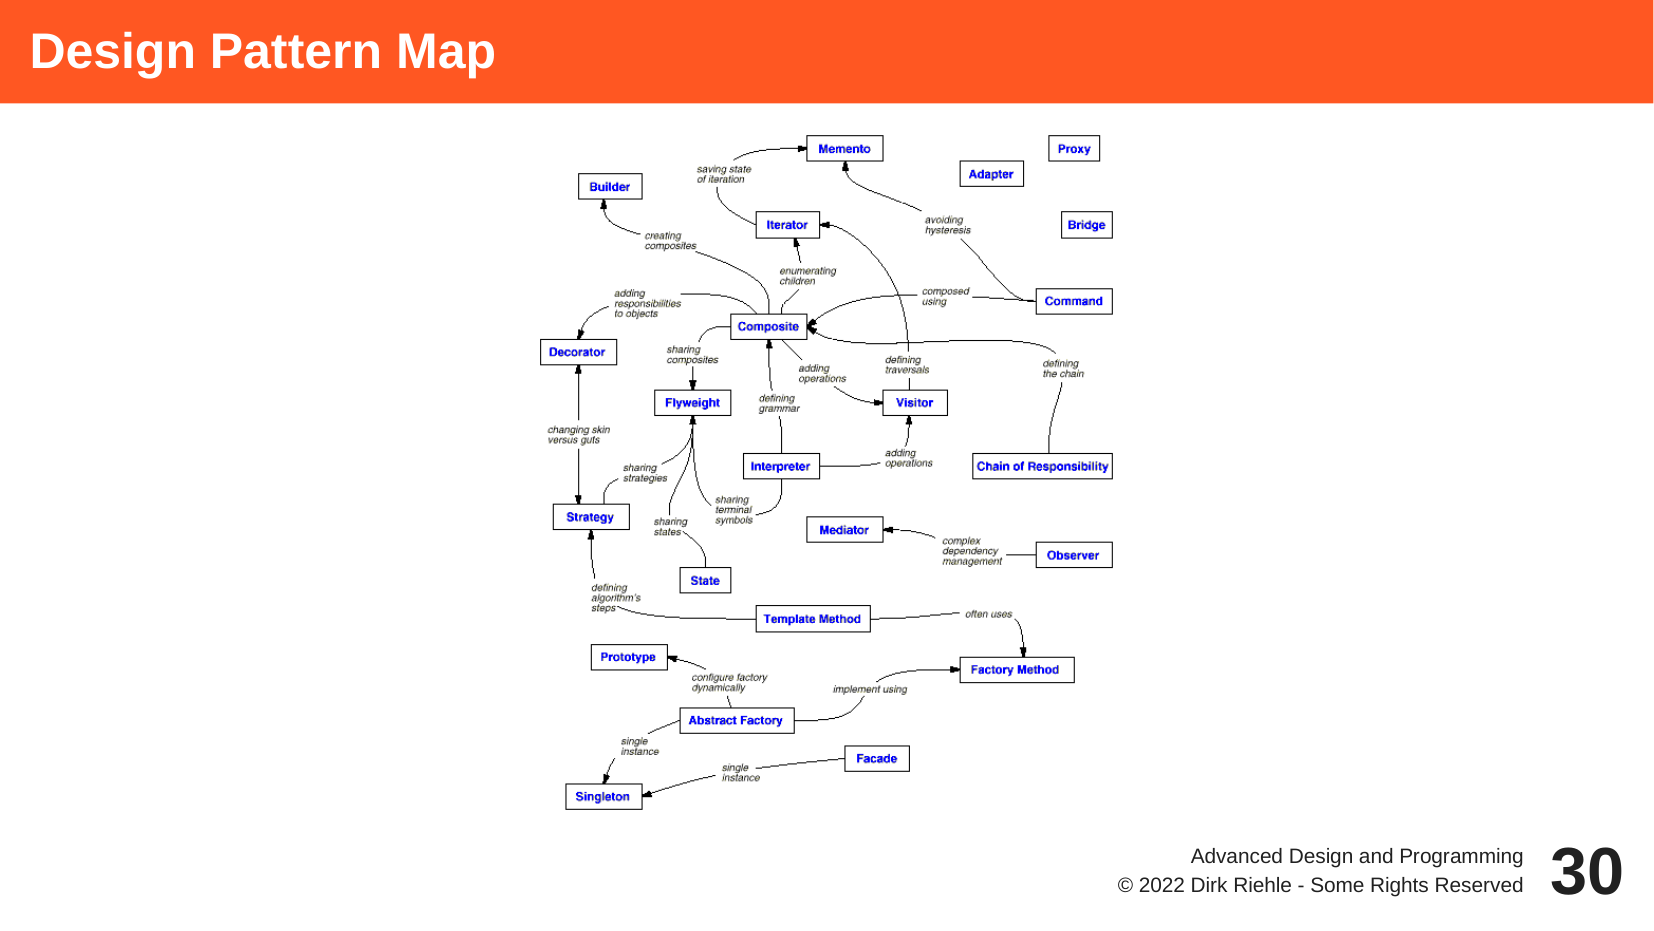

# Design Pattern Map
Advanced Design and Programming
30
© 2022 Dirk Riehle - Some Rights Reserved